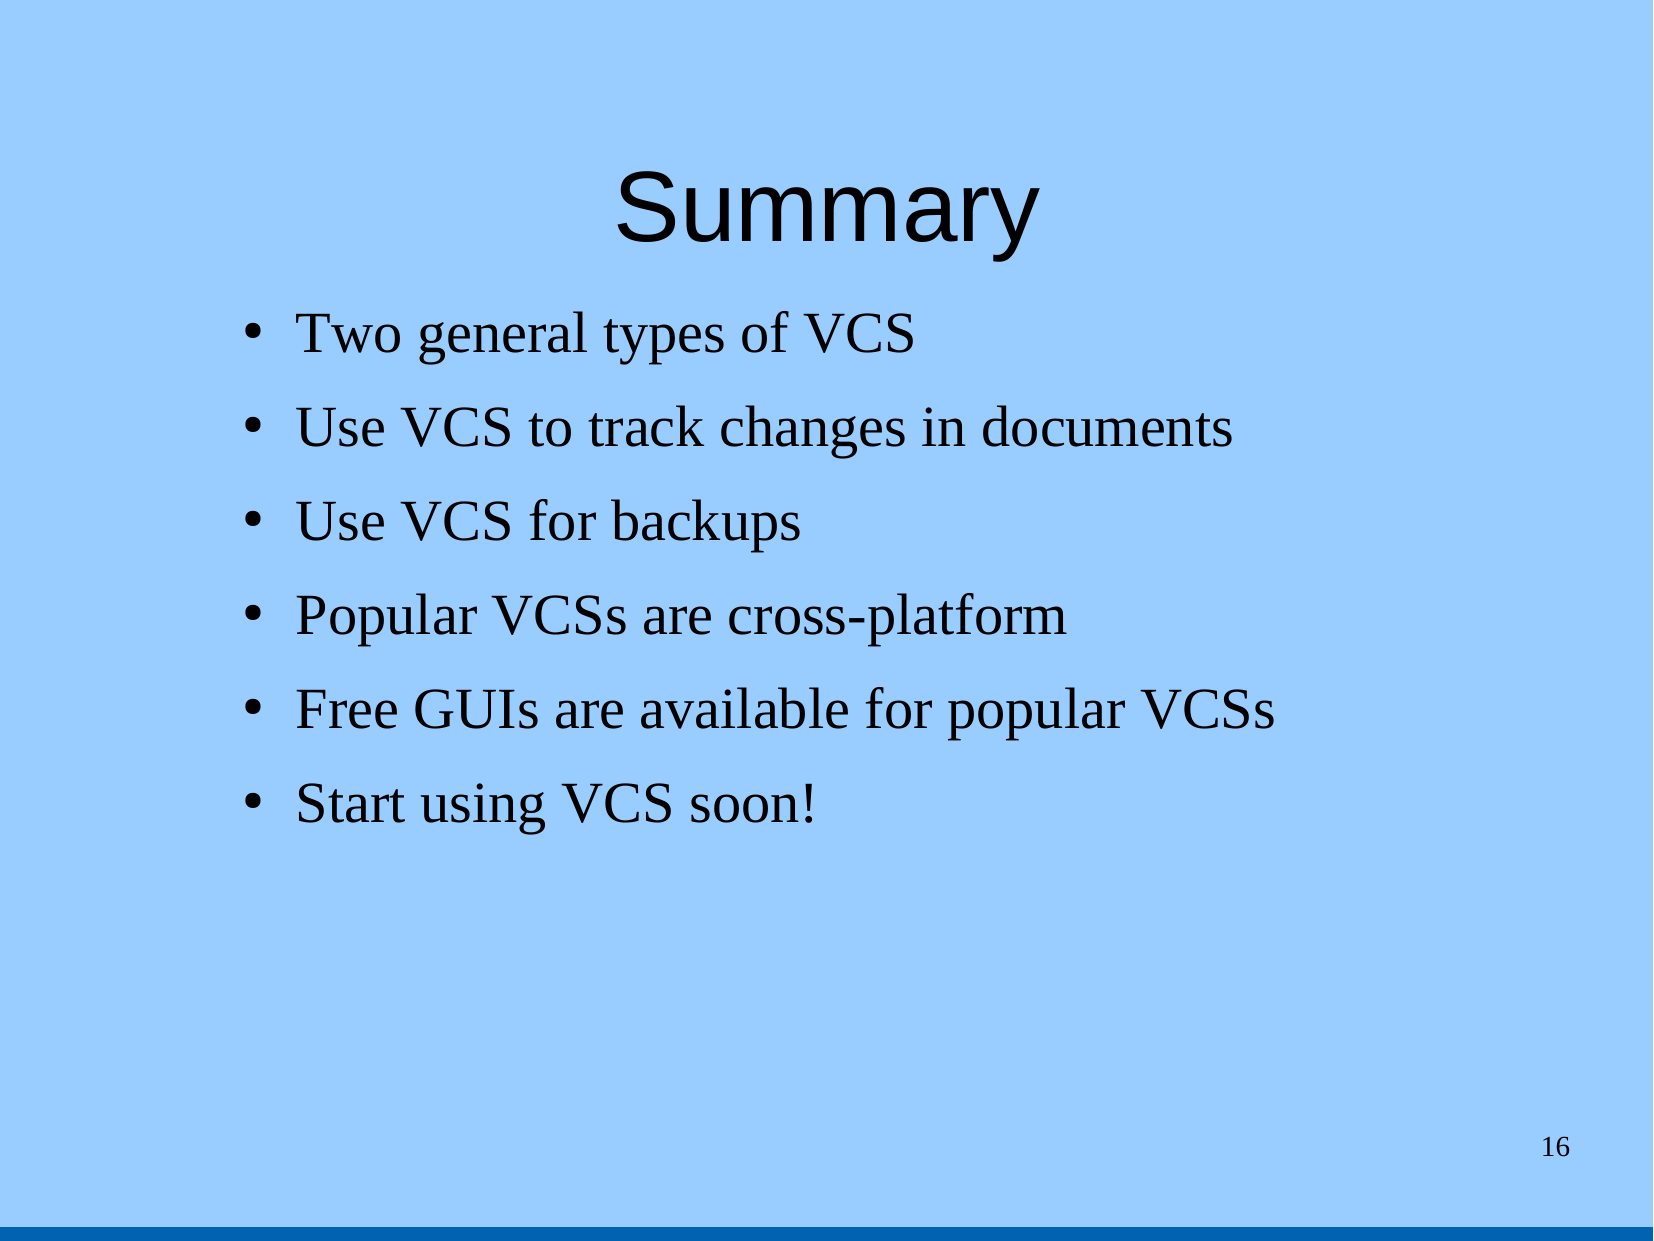

# Summary
Two general types of VCS
Use VCS to track changes in documents
Use VCS for backups
Popular VCSs are cross-platform
Free GUIs are available for popular VCSs
Start using VCS soon!
16